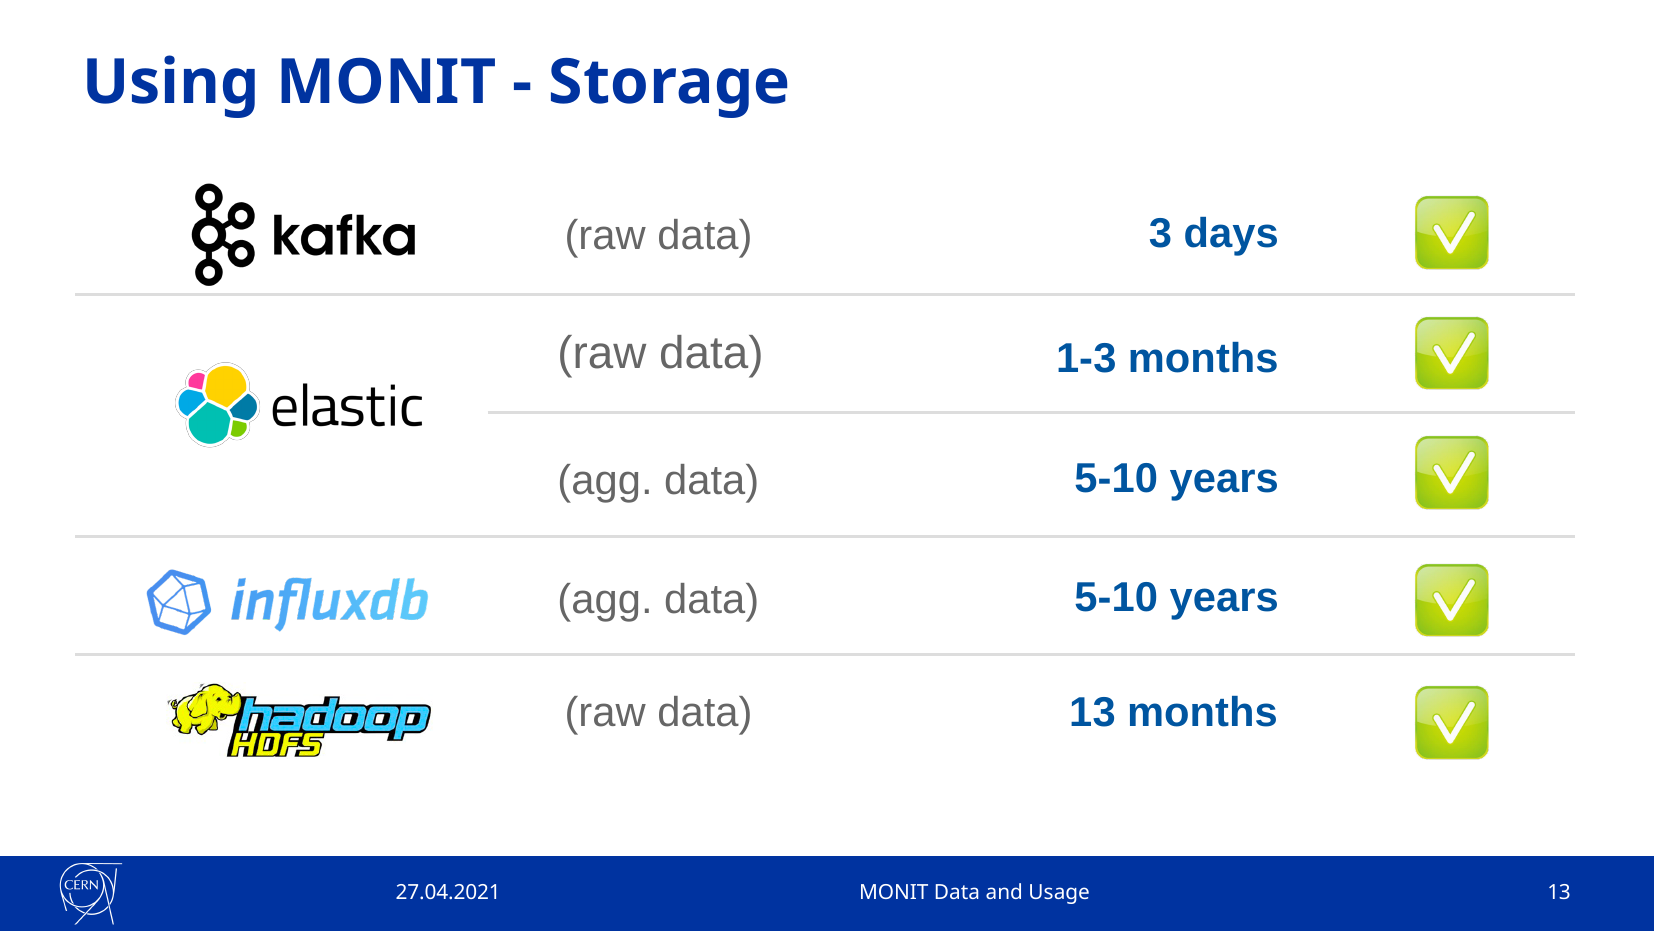

# Using MONIT - Storage
3 days
(raw data)
(raw data)
 1-3 months
5-10 years
(agg. data)
5-10 years
(agg. data)
(raw data)
13 months
27.04.2021
MONIT Data and Usage
13